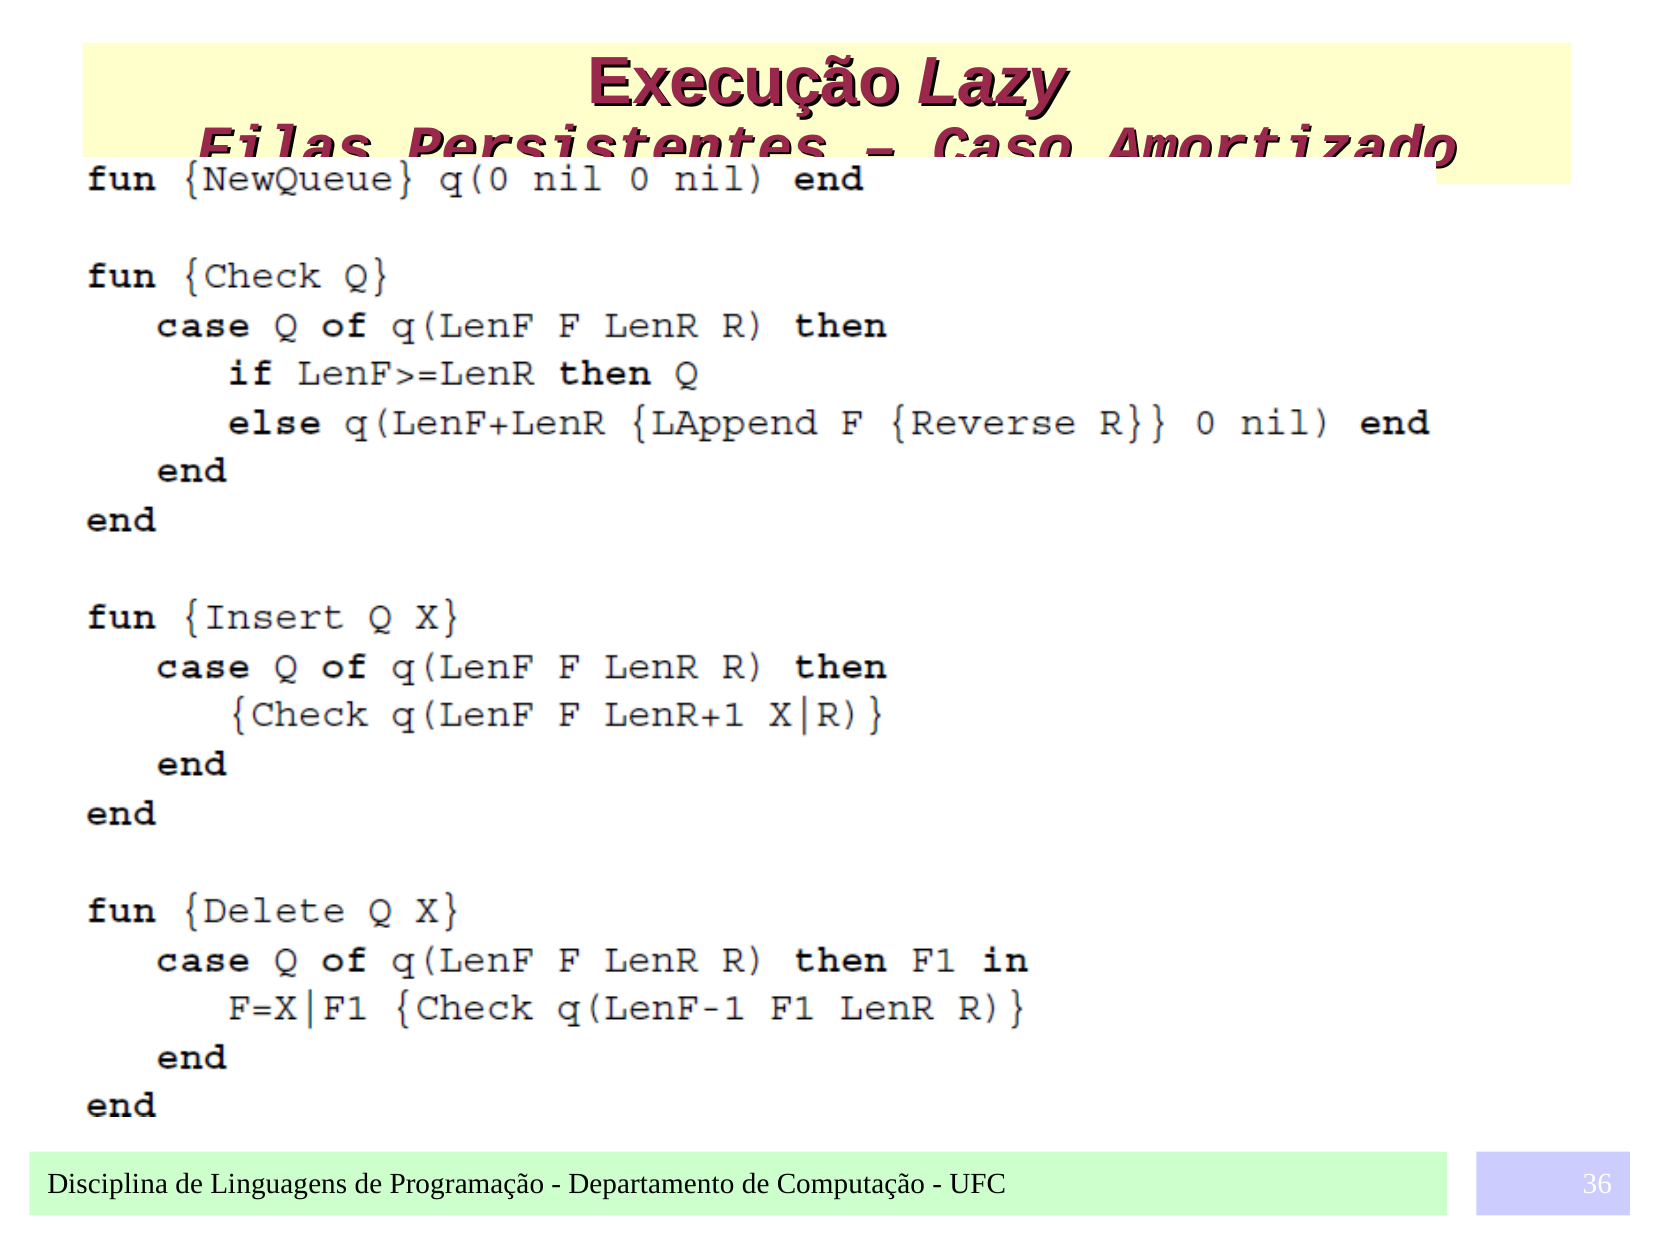

# Execução Lazy Filas Persistentes – Caso Amortizado
Disciplina de Linguagens de Programação - Departamento de Computação - UFC
36